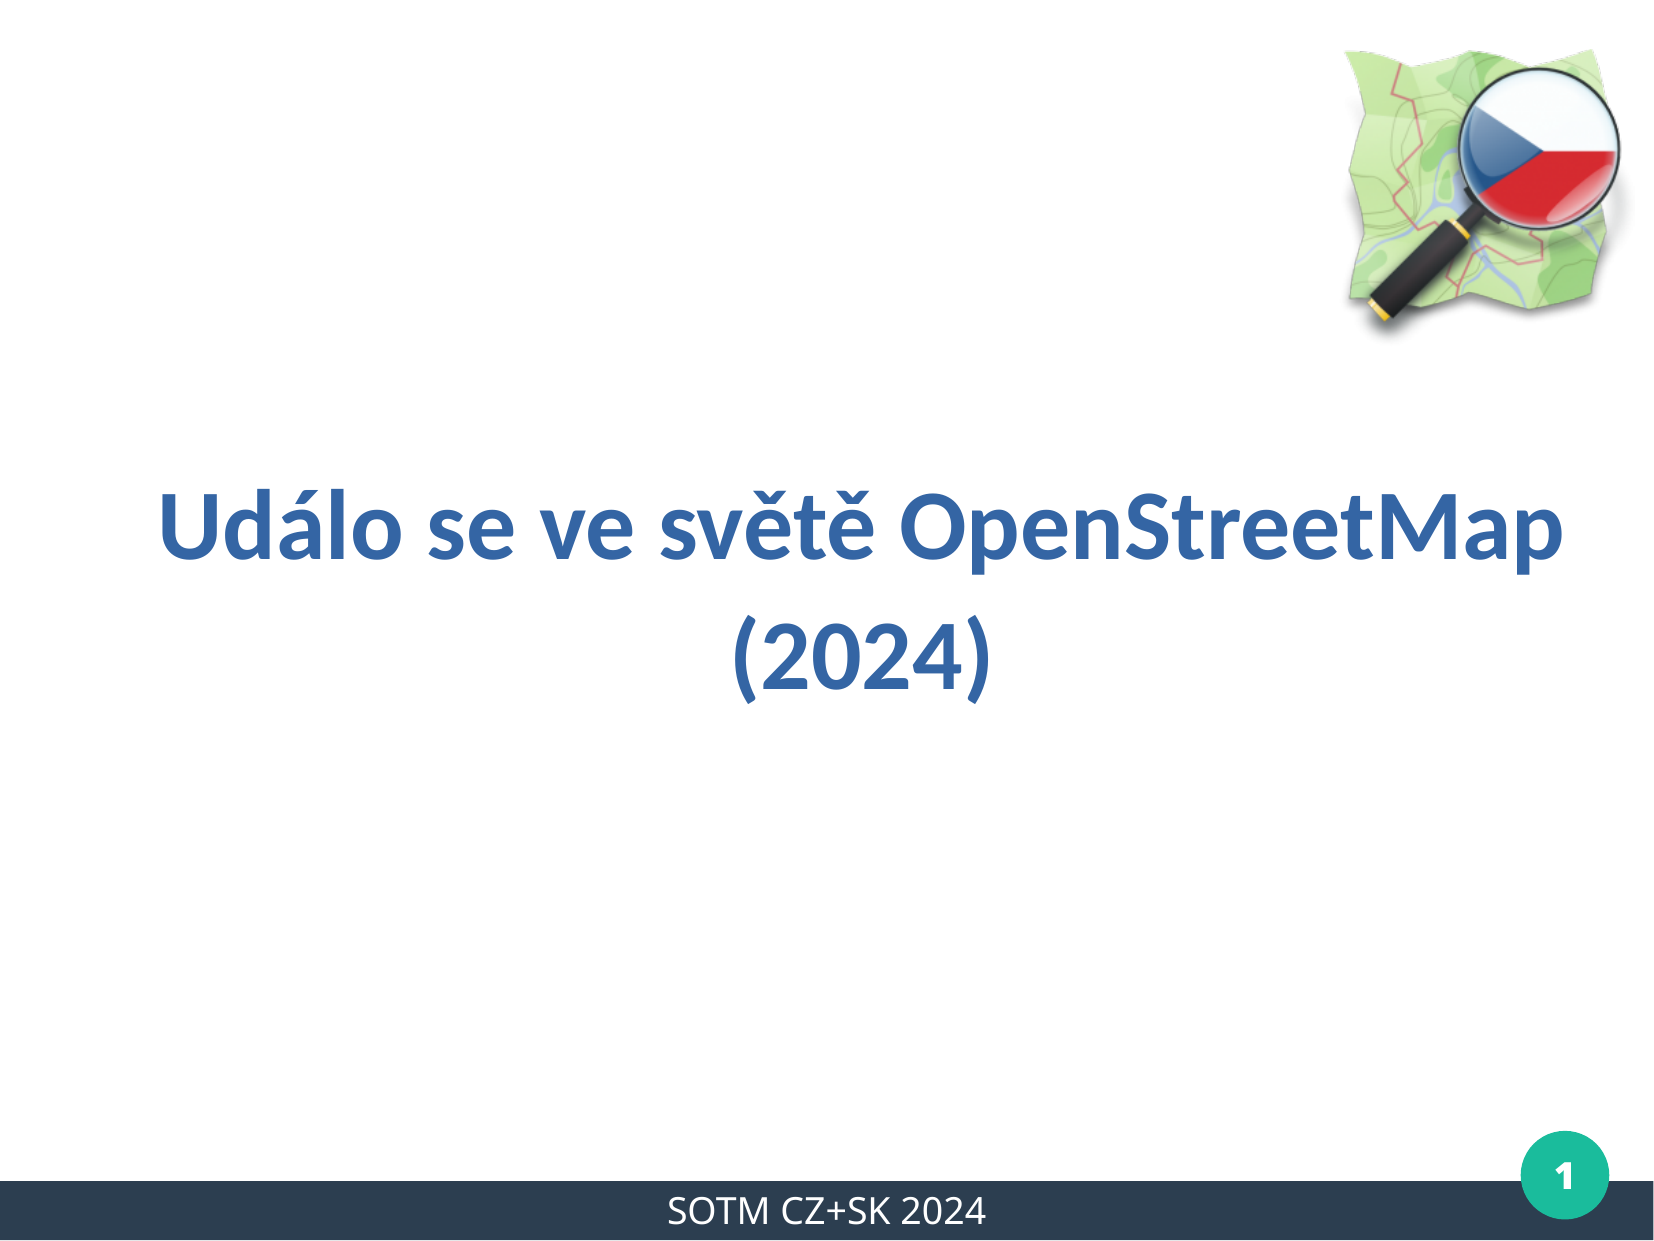

# Událo se ve světě OpenStreetMap
(2024)
1
SOTM CZ+SK 2024